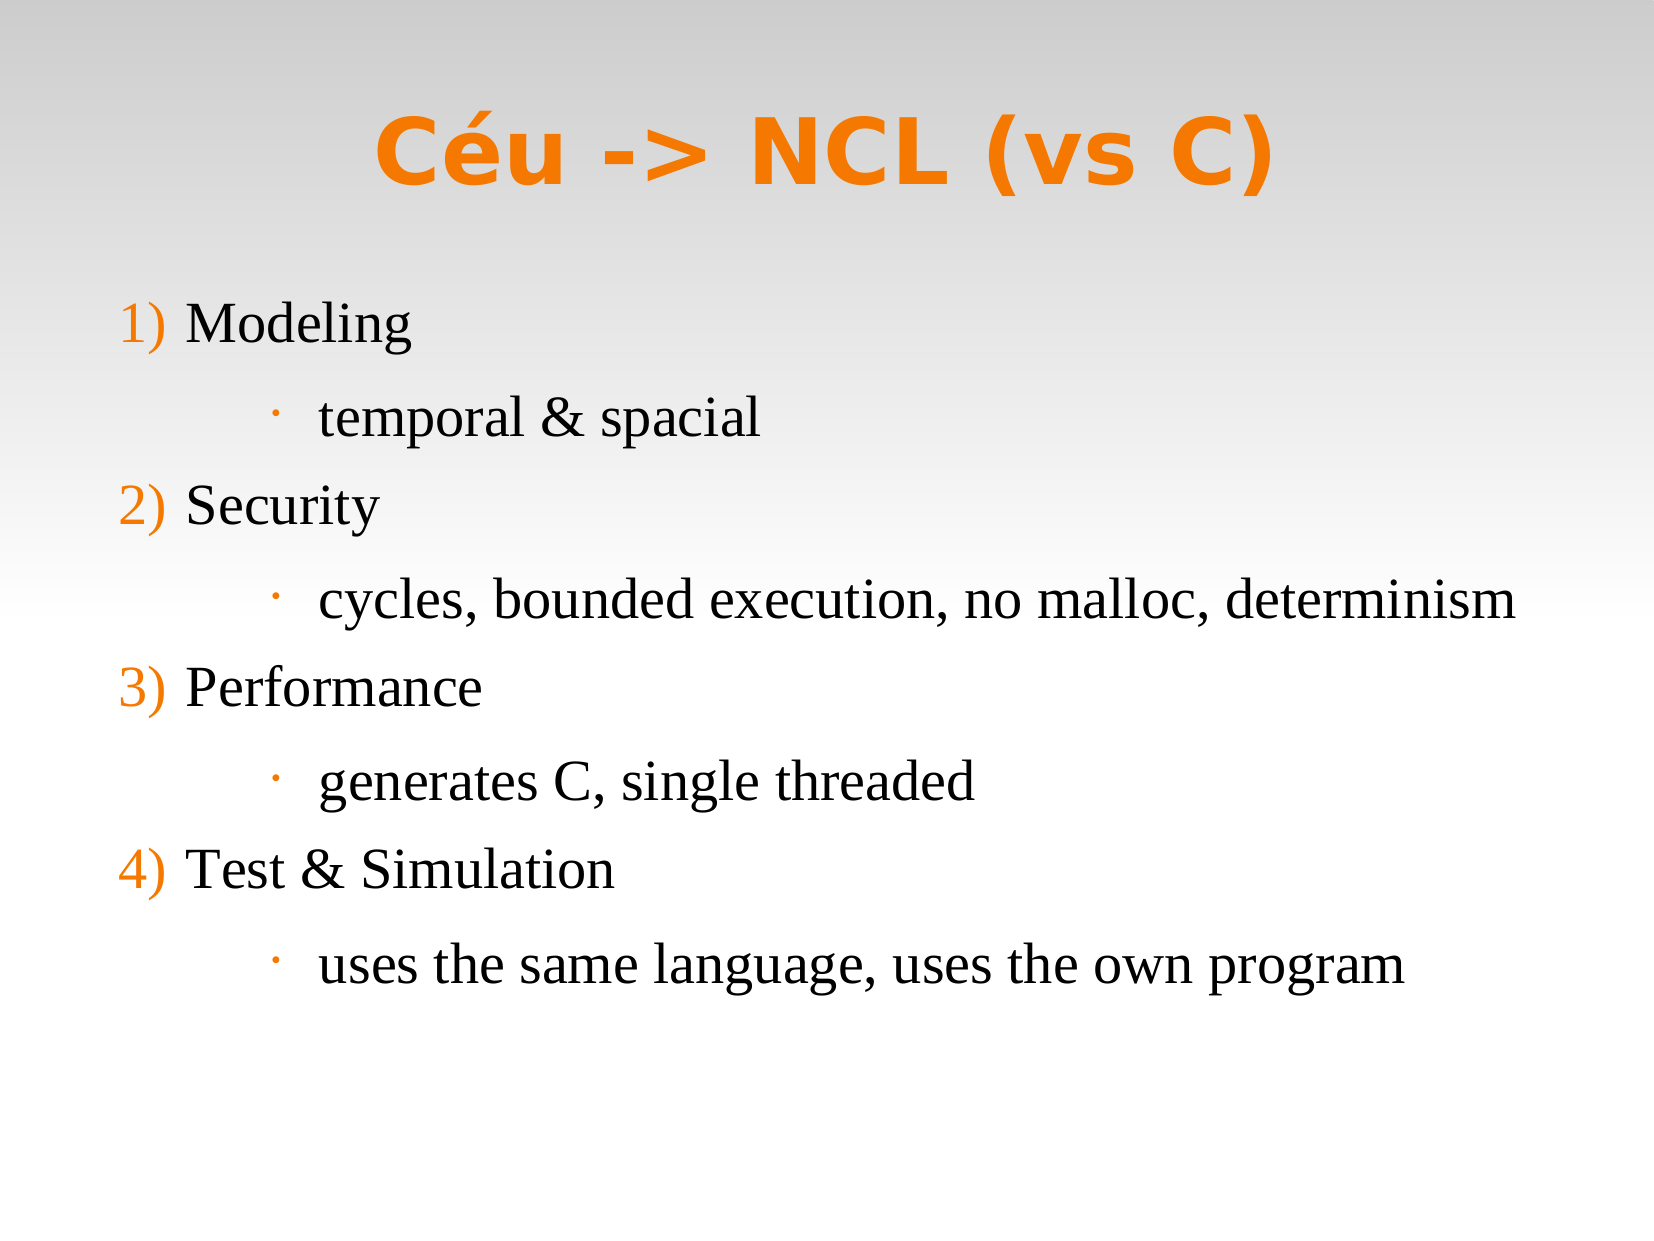

# Céu -> NCL (vs C)
 Modeling
temporal & spacial
 Security
cycles, bounded execution, no malloc, determinism
 Performance
generates C, single threaded
 Test & Simulation
uses the same language, uses the own program